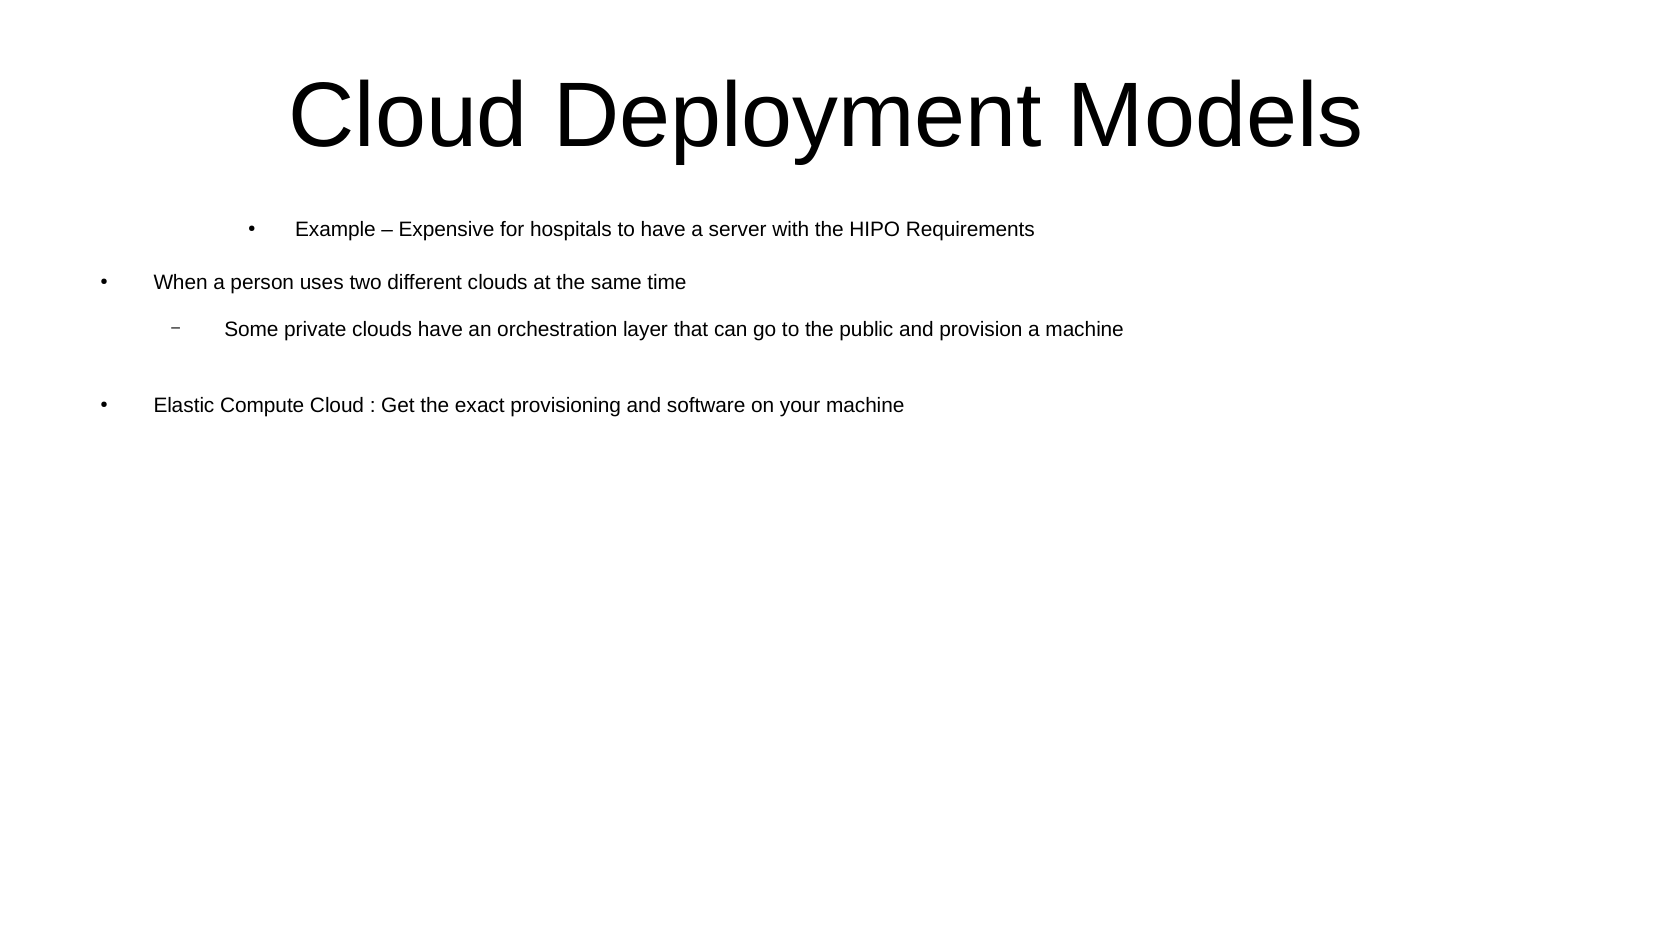

# Cloud Deployment Models
Example – Expensive for hospitals to have a server with the HIPO Requirements
When a person uses two different clouds at the same time
Some private clouds have an orchestration layer that can go to the public and provision a machine
Elastic Compute Cloud : Get the exact provisioning and software on your machine